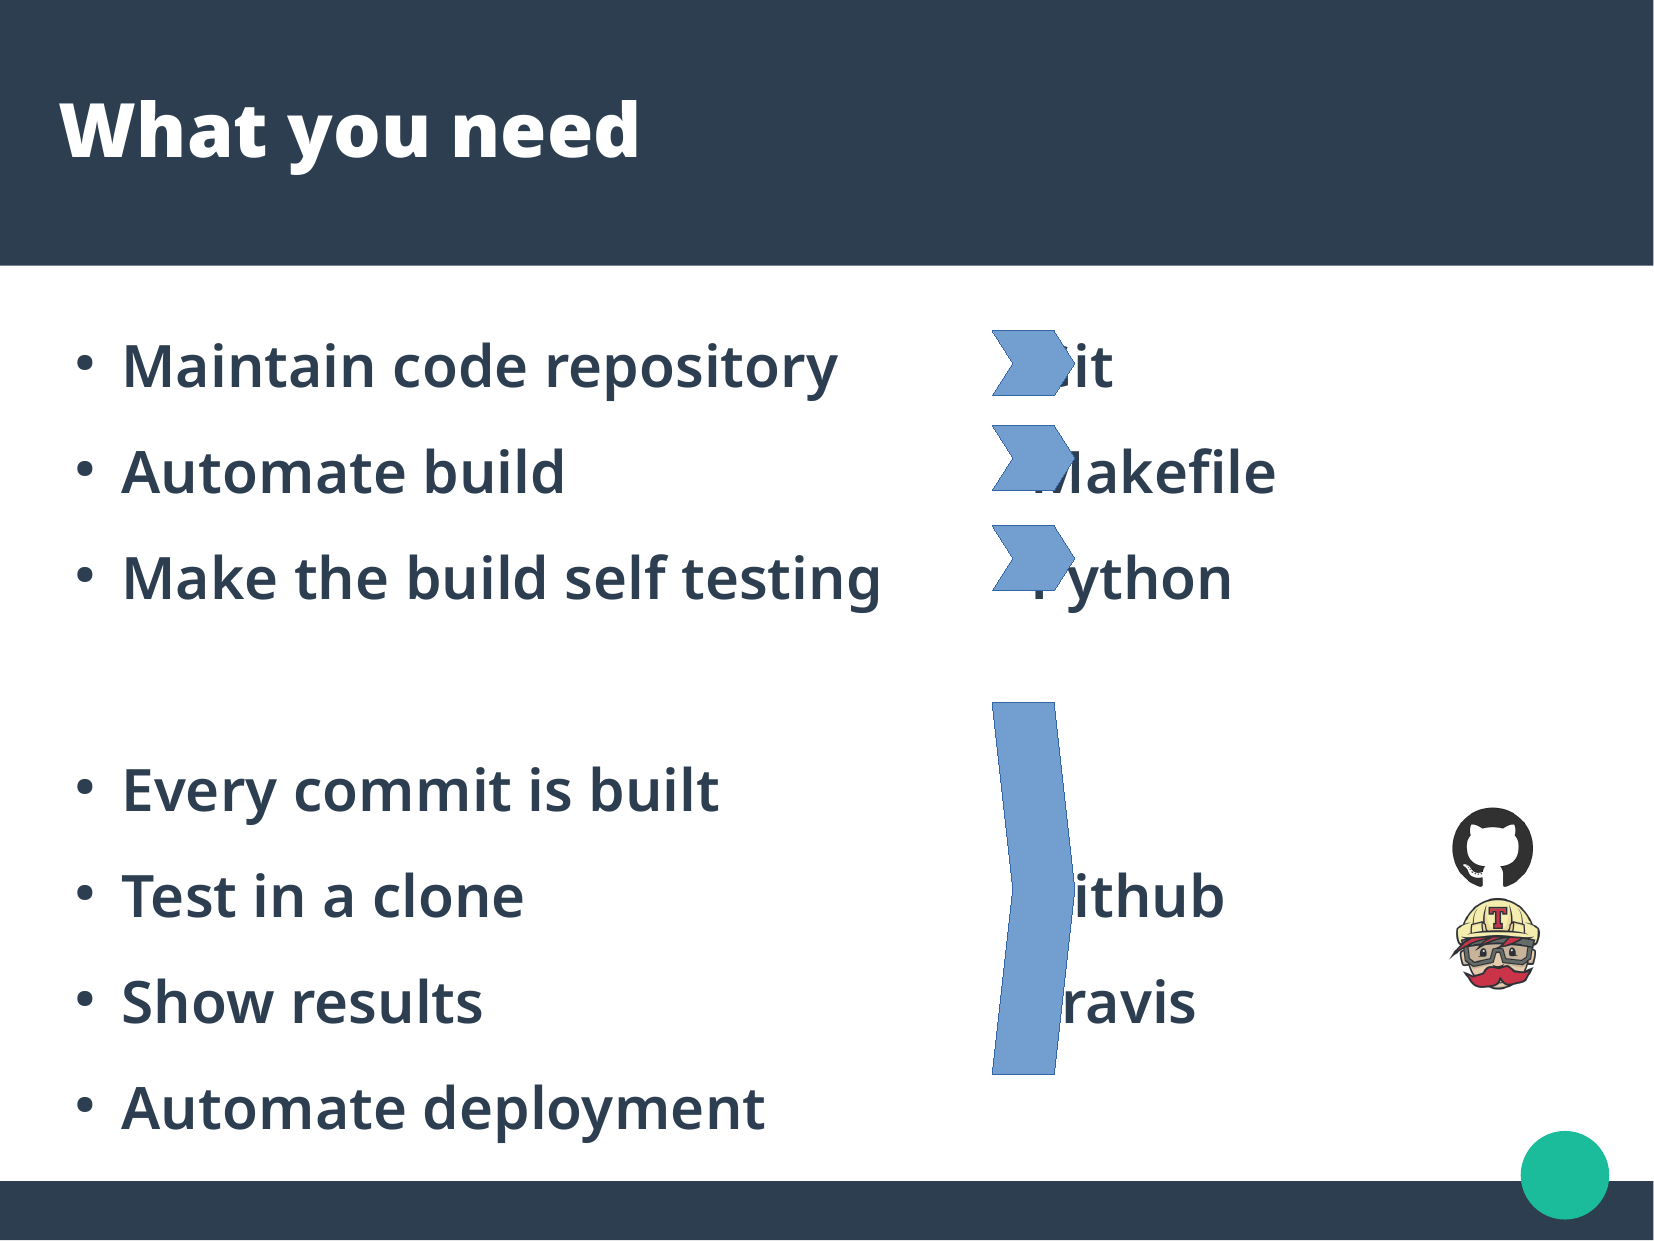

# What you need
Maintain code repository 	Git
Automate build 	Makefile
Make the build self testing			Python
Every commit is built
Test in a clone								Github
Show results									Travis
Automate deployment